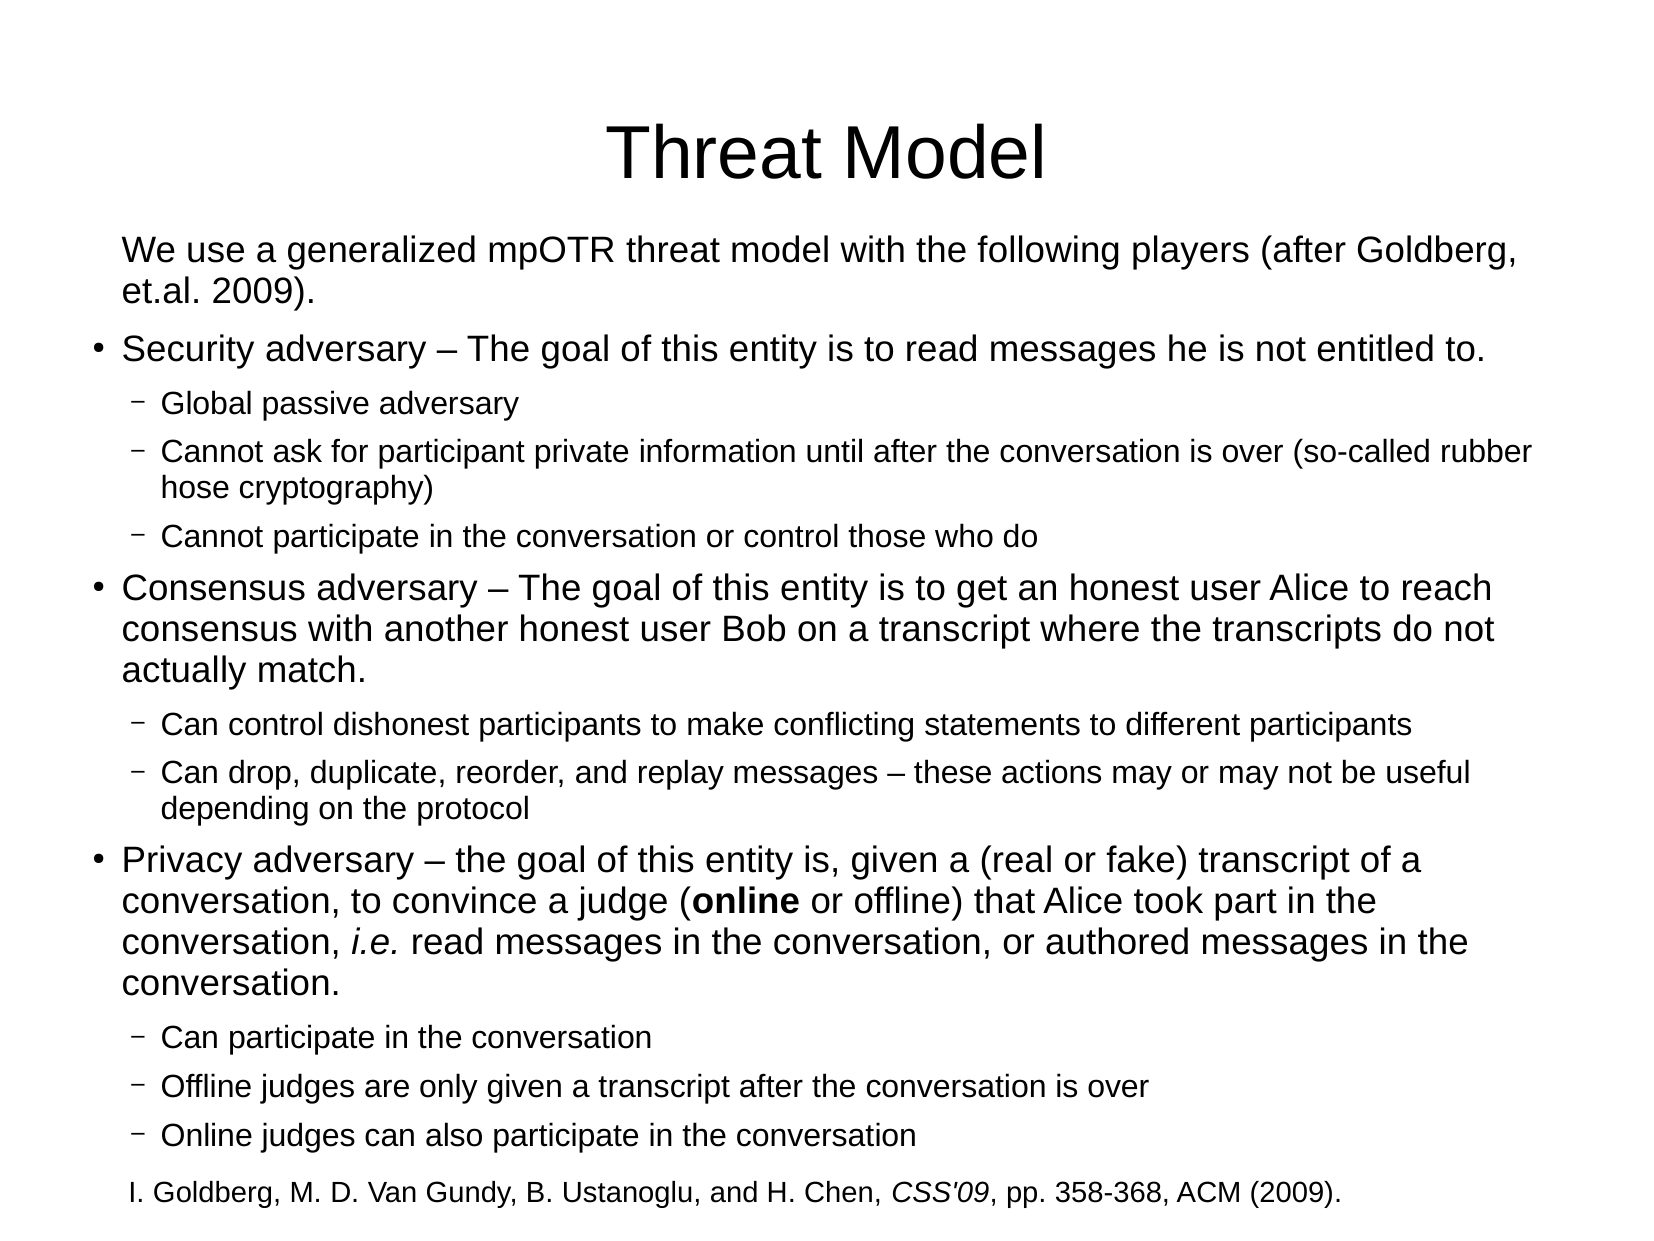

# Threat Model
We use a generalized mpOTR threat model with the following players (after Goldberg, et.al. 2009).
Security adversary – The goal of this entity is to read messages he is not entitled to.
Global passive adversary
Cannot ask for participant private information until after the conversation is over (so-called rubber hose cryptography)
Cannot participate in the conversation or control those who do
Consensus adversary – The goal of this entity is to get an honest user Alice to reach consensus with another honest user Bob on a transcript where the transcripts do not actually match.
Can control dishonest participants to make conflicting statements to different participants
Can drop, duplicate, reorder, and replay messages – these actions may or may not be useful depending on the protocol
Privacy adversary – the goal of this entity is, given a (real or fake) transcript of a conversation, to convince a judge (online or offline) that Alice took part in the conversation, i.e. read messages in the conversation, or authored messages in the conversation.
Can participate in the conversation
Offline judges are only given a transcript after the conversation is over
Online judges can also participate in the conversation
I. Goldberg, M. D. Van Gundy, B. Ustanoglu, and H. Chen, CSS'09, pp. 358-368, ACM (2009).